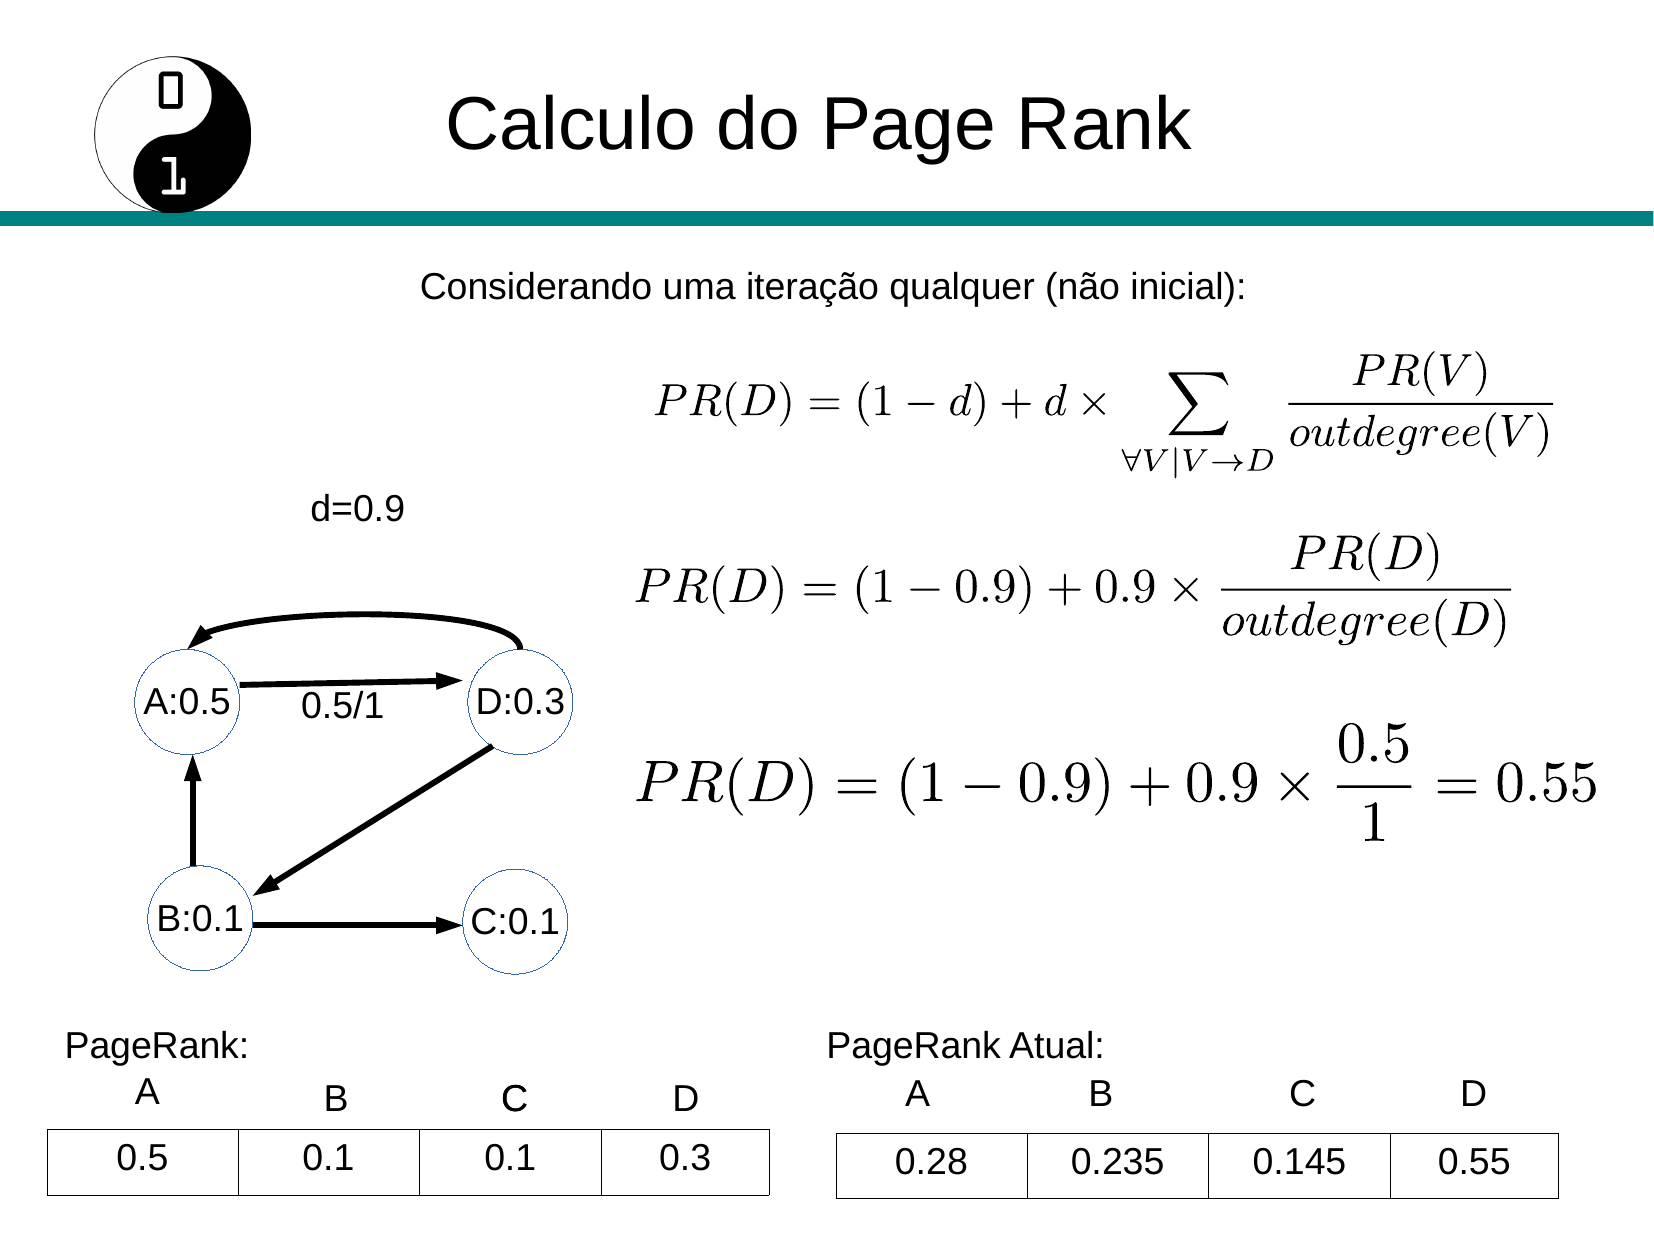

# Calculo do Page Rank
Considerando uma iteração qualquer (não inicial):
d=0.9
A:0.5
D:0.3
0.5/1
B:0.1
C:0.1
PageRank:
PageRank Atual:
A
A
B
C
D
B
C
C
D
| 0.5 | 0.1 | 0.1 | 0.3 |
| --- | --- | --- | --- |
| 0.28 | 0.235 | 0.145 | 0.55 |
| --- | --- | --- | --- |